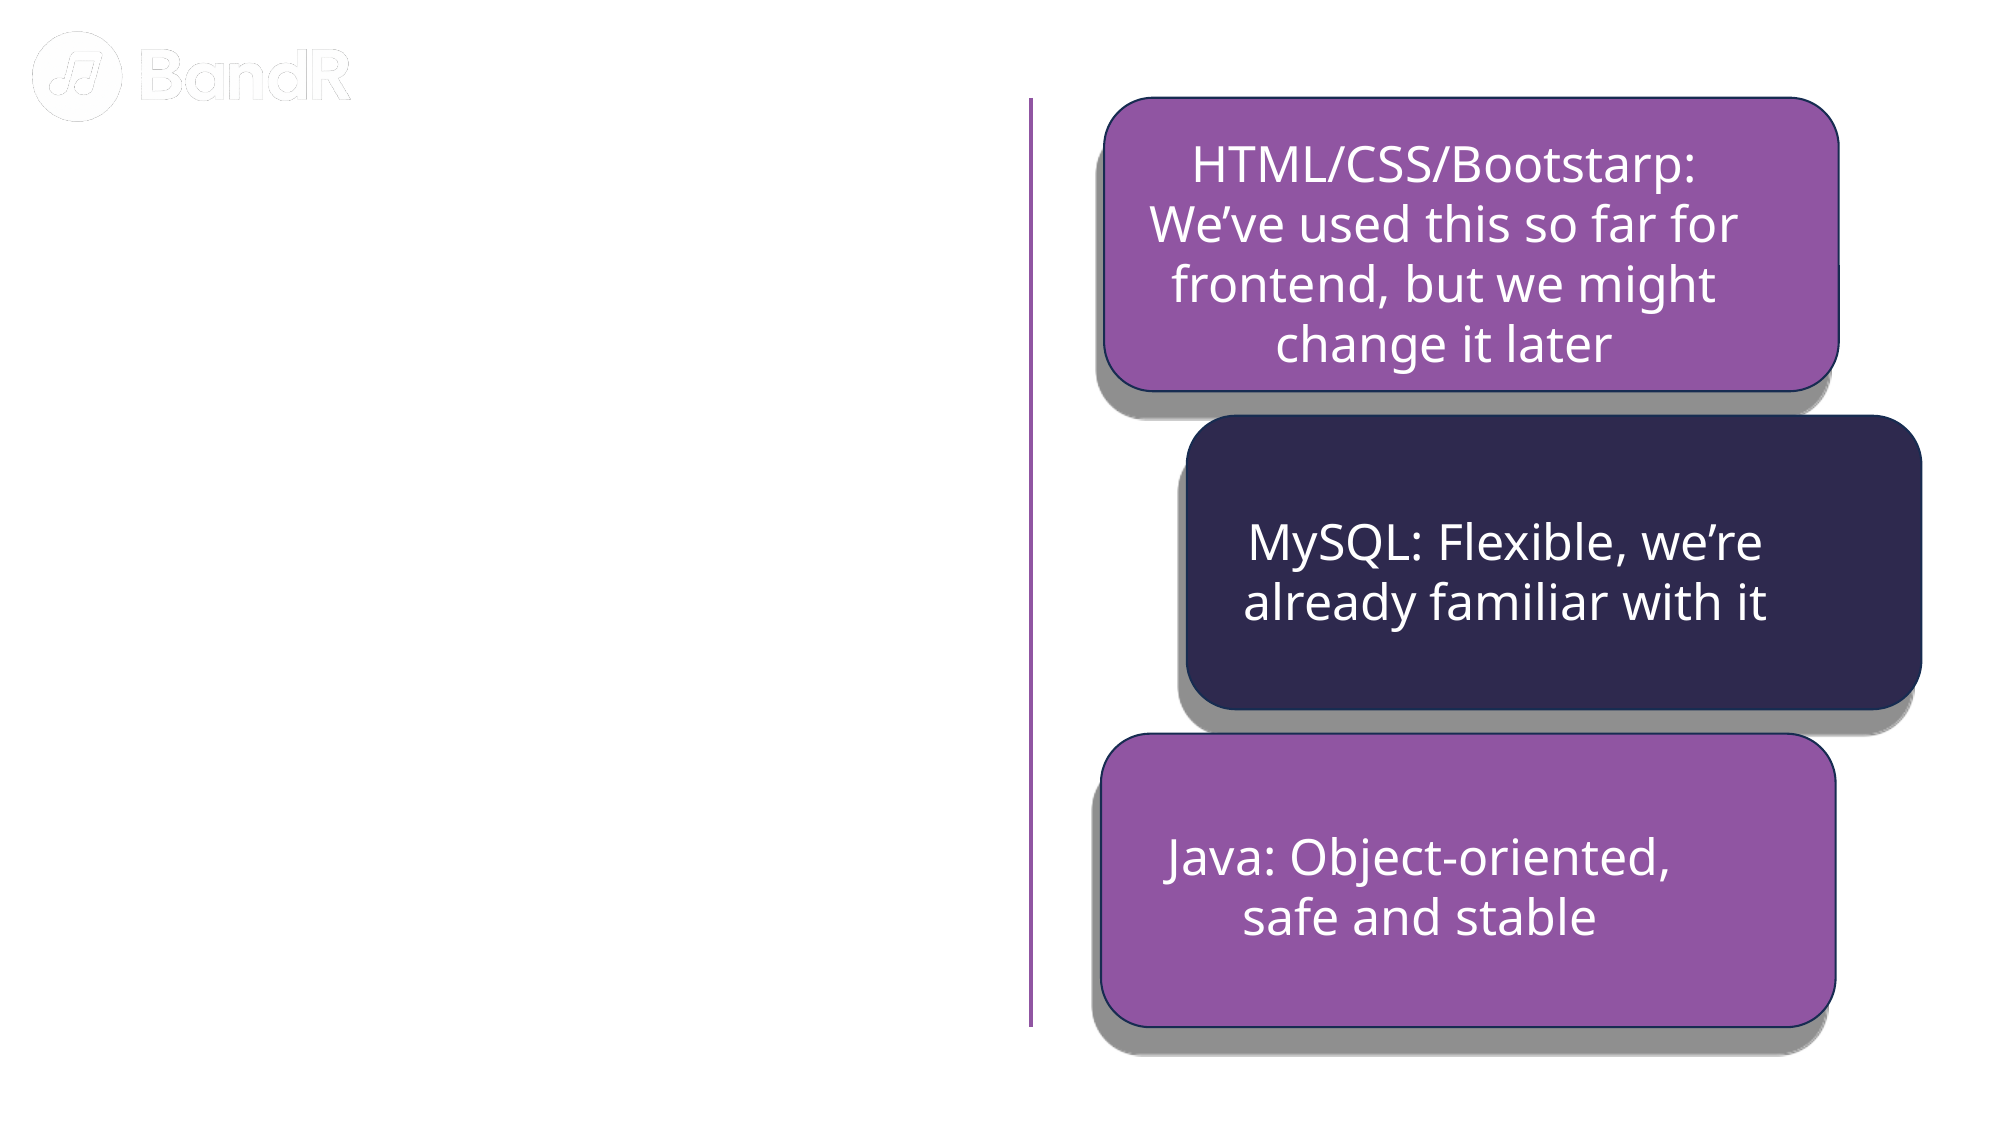

HTML/CSS/Bootstarp: We’ve used this so far for frontend, but we might change it later
Architectures we used
MySQL: Flexible, we’re already familiar with it
Java: Object-oriented, safe and stable